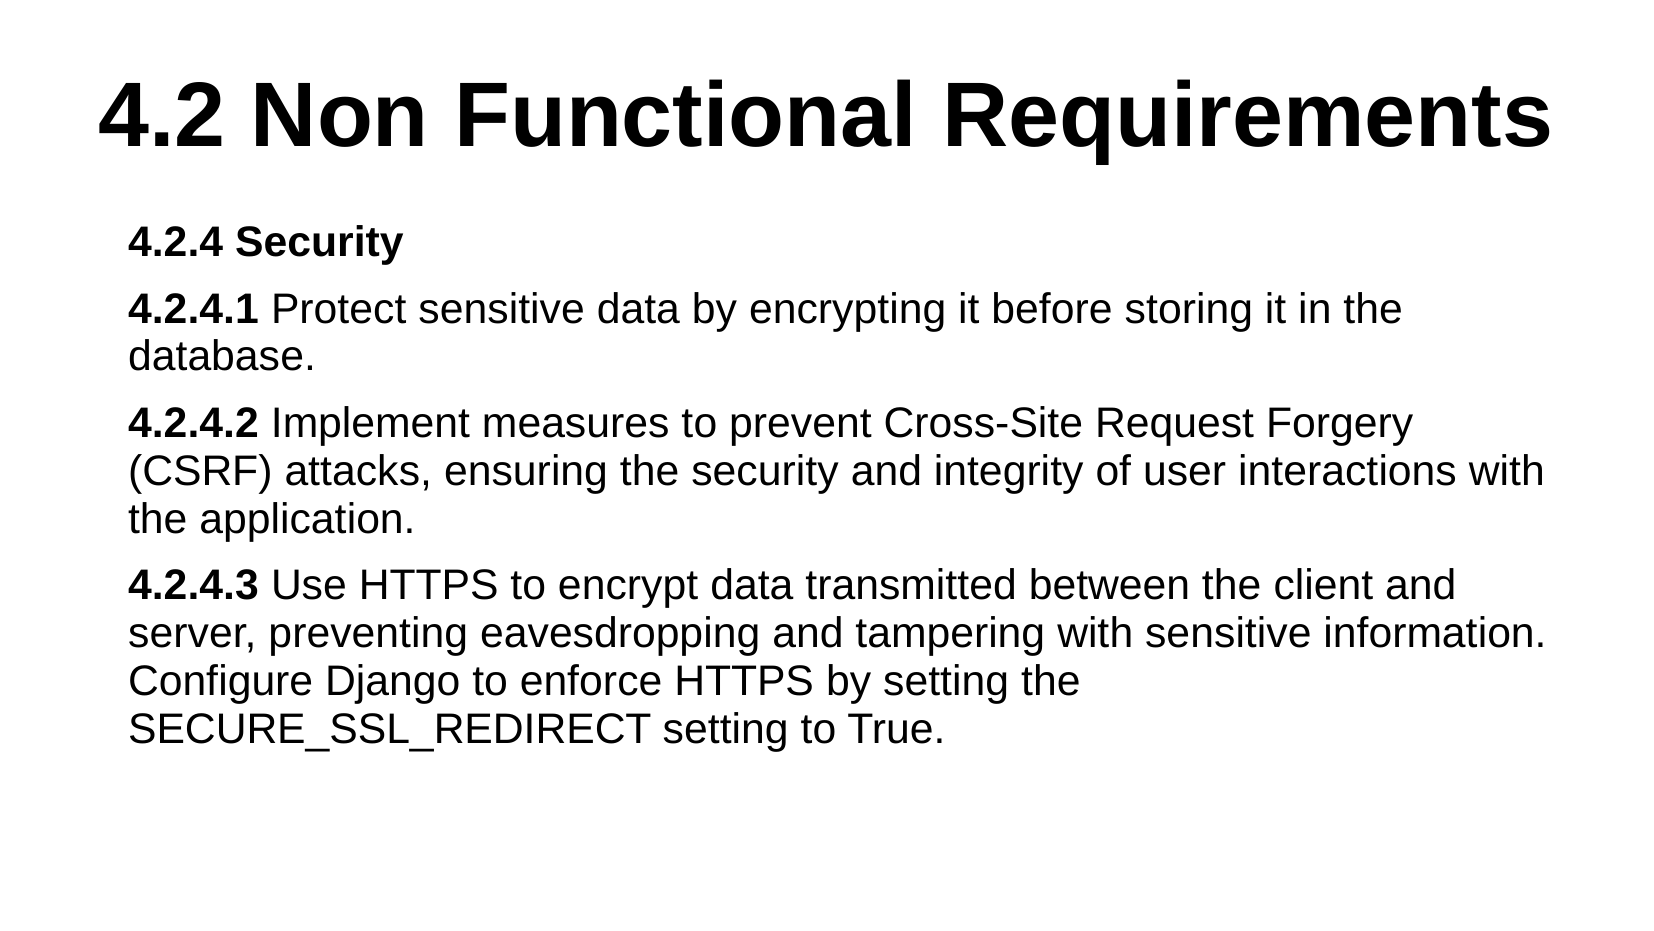

# 4.2 Non Functional Requirements
4.2.4 Security
4.2.4.1 Protect sensitive data by encrypting it before storing it in the database.
4.2.4.2 Implement measures to prevent Cross-Site Request Forgery (CSRF) attacks, ensuring the security and integrity of user interactions with the application.
4.2.4.3 Use HTTPS to encrypt data transmitted between the client and server, preventing eavesdropping and tampering with sensitive information. Configure Django to enforce HTTPS by setting the SECURE_SSL_REDIRECT setting to True.